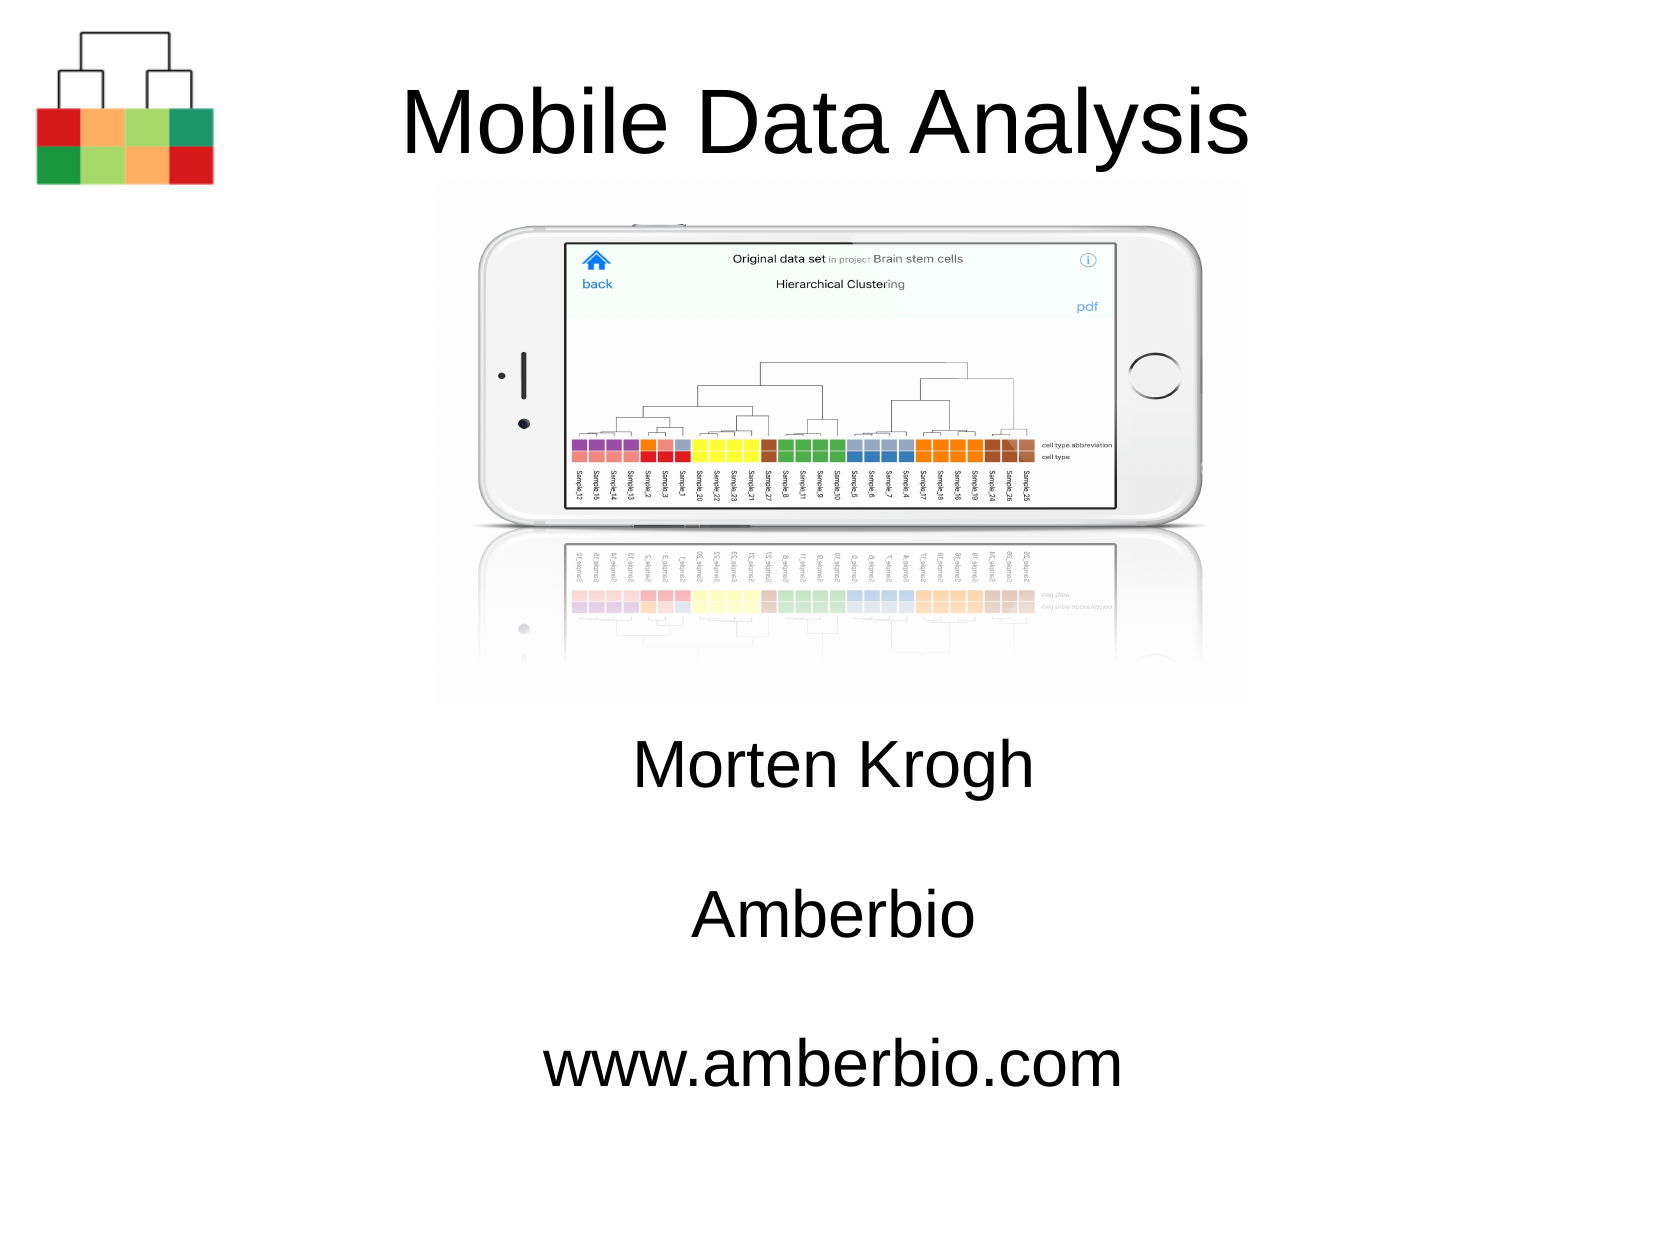

# Mobile Data Analysis
Morten Krogh
Amberbio
www.amberbio.com